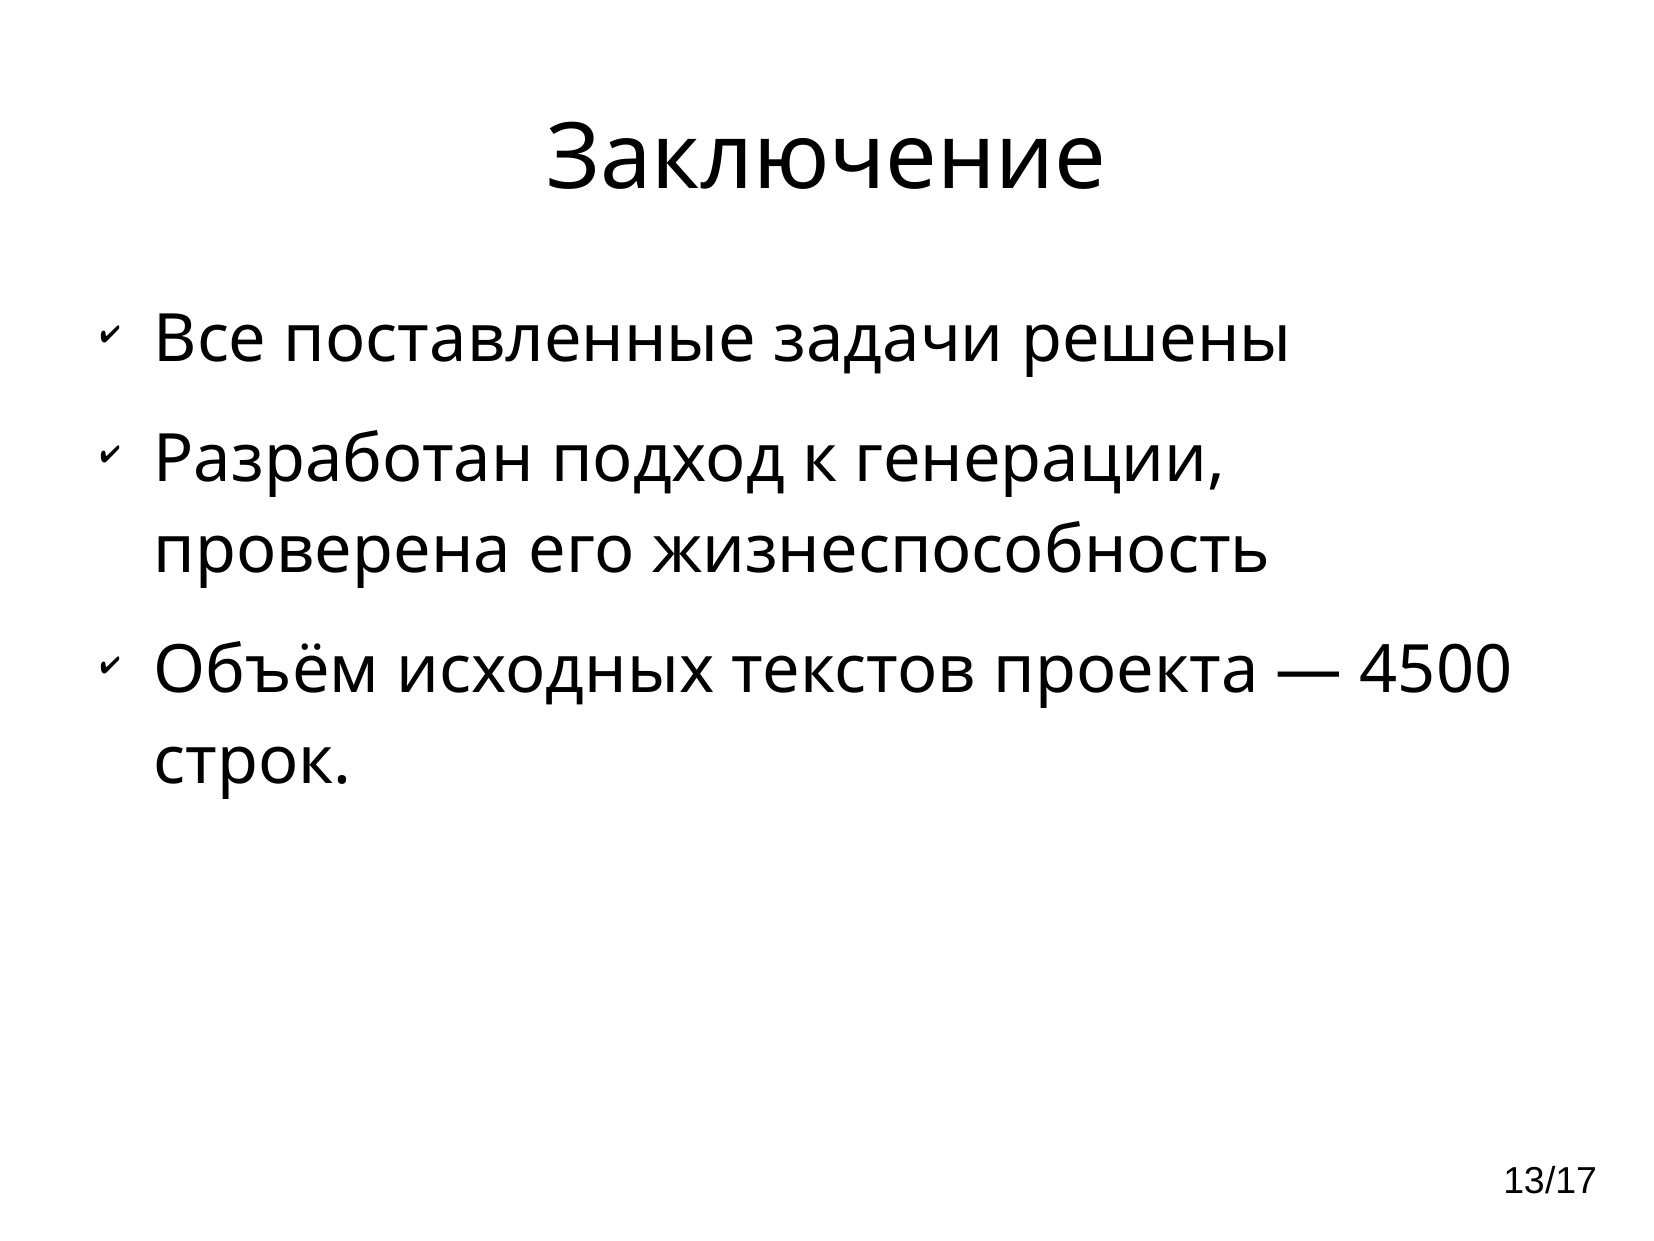

# Заключение
Все поставленные задачи решены
Разработан подход к генерации, проверена его жизнеспособность
Объём исходных текстов проекта — 4500 строк.